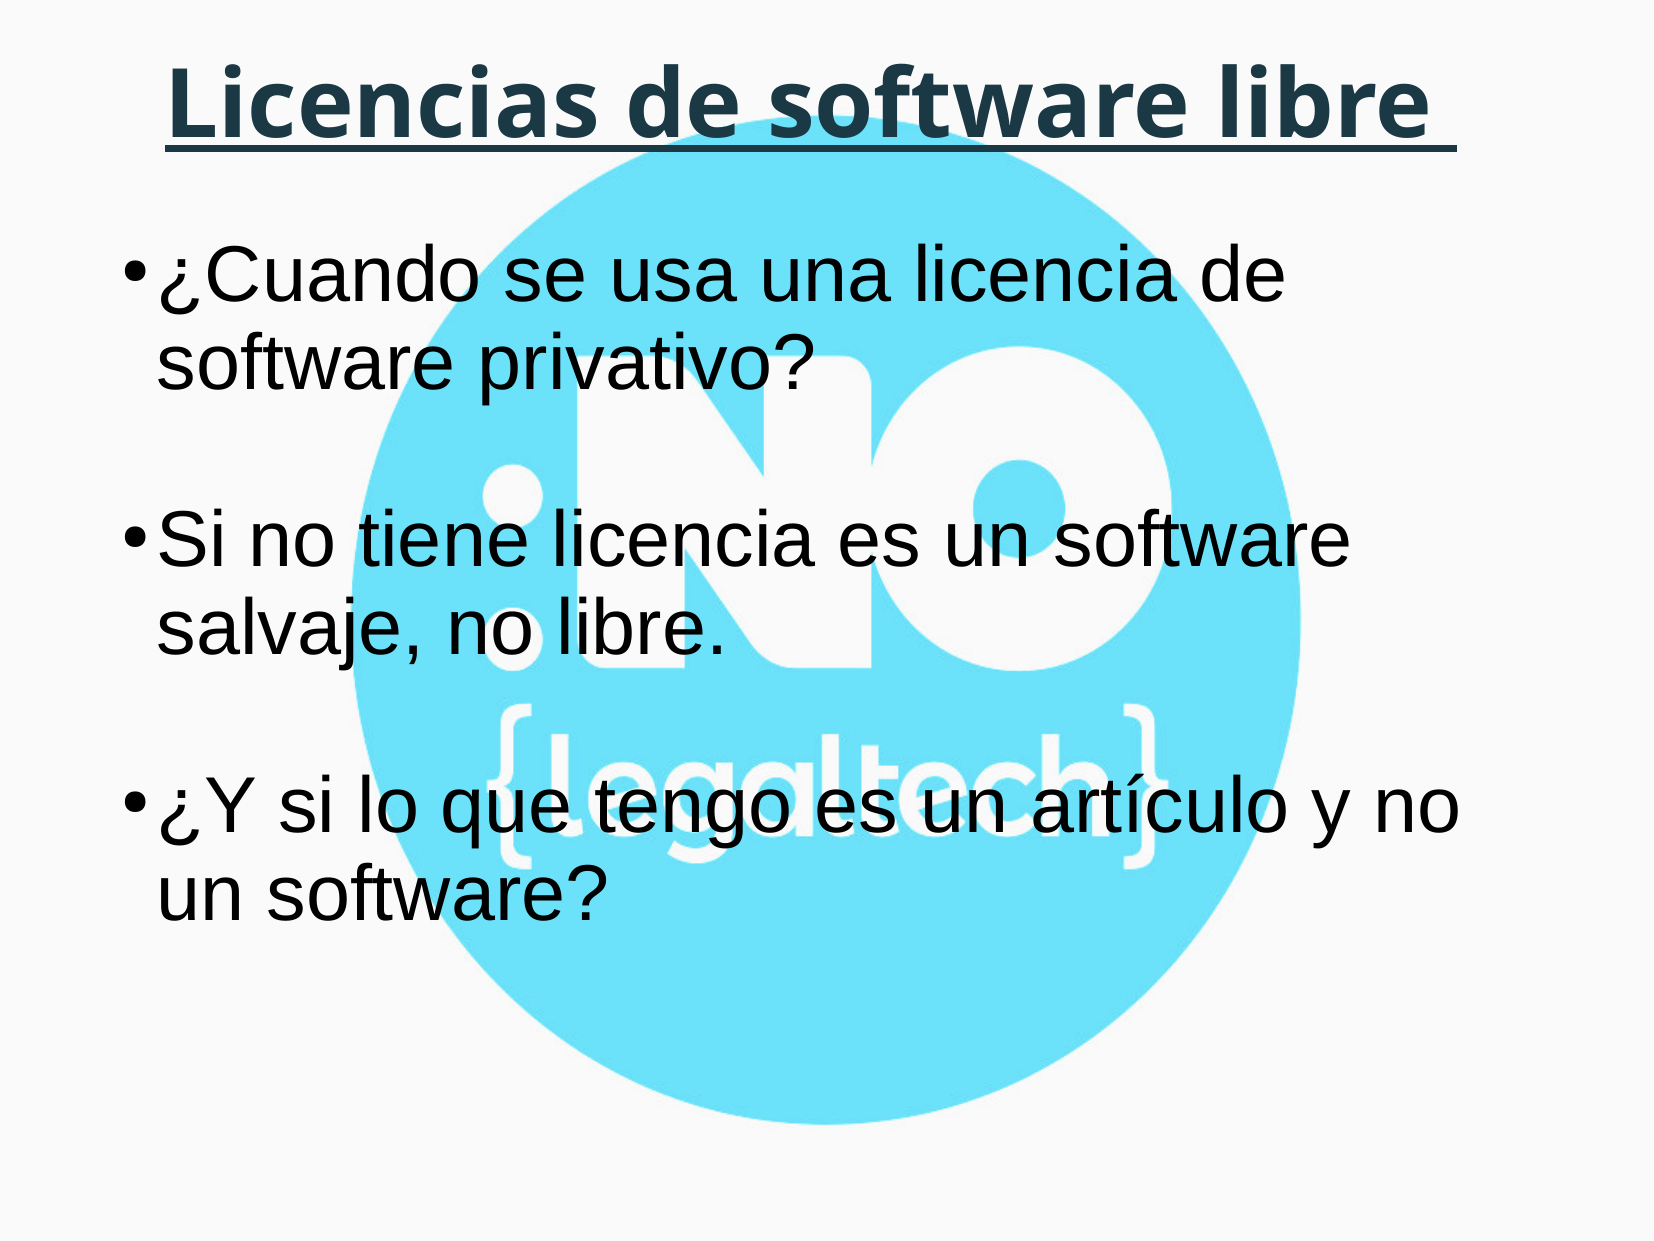

# Licencias de software libre
¿Cuando se usa una licencia de software privativo?
Si no tiene licencia es un software salvaje, no libre.
¿Y si lo que tengo es un artículo y no un software?